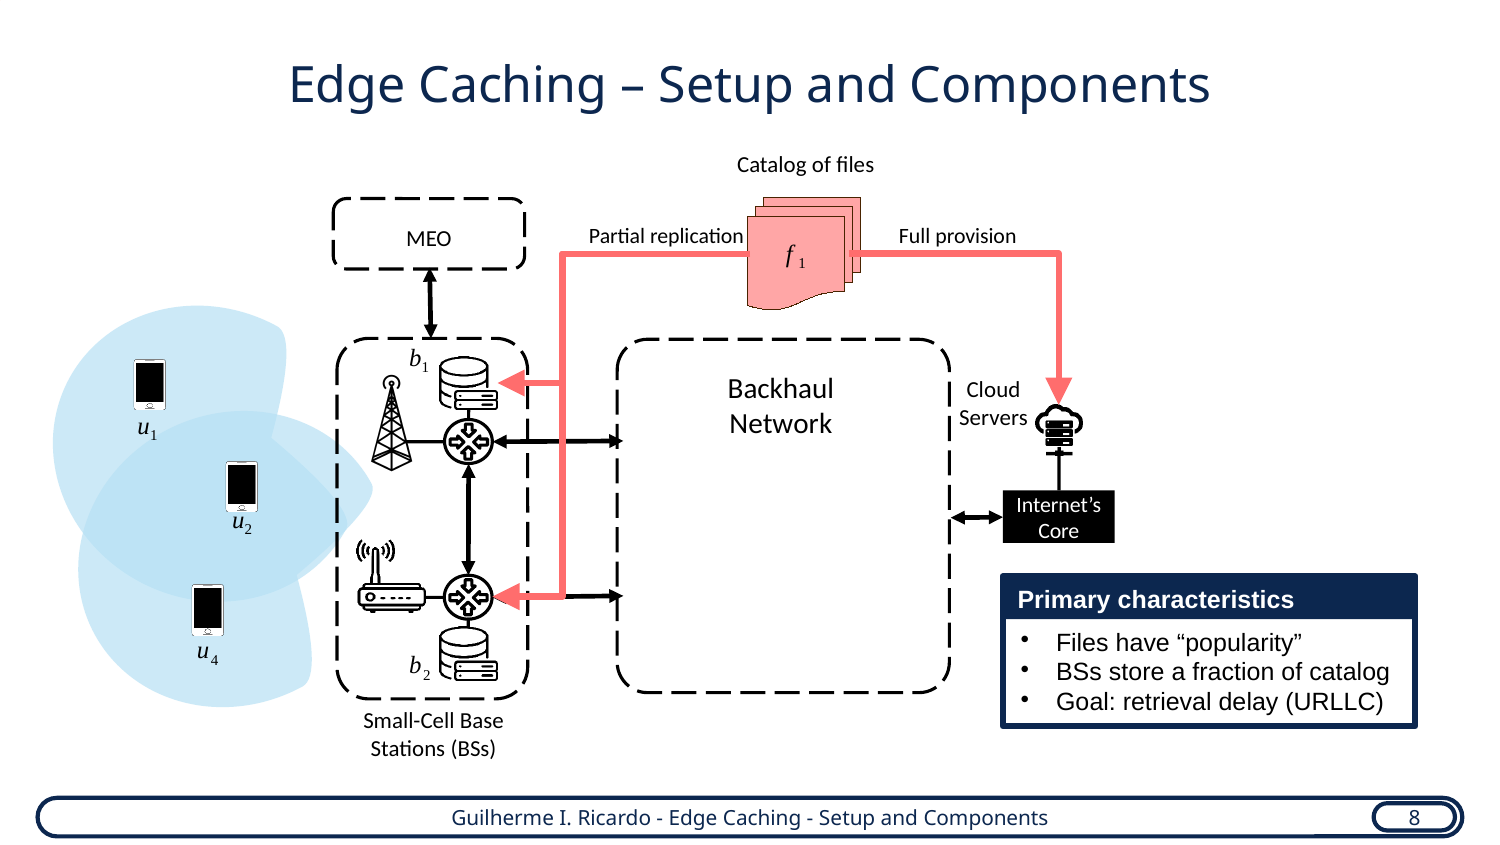

Catalog of files
Partial replication
Full provision
# Edge Caching – Setup and Components
MEO
Backhaul
Network
Cloud
Servers
Internet’s
Core
Files have “popularity”
BSs store a fraction of catalog
Goal: retrieval delay (URLLC)
Primary characteristics
Small-Cell Base Stations (BSs)
Guilherme I. Ricardo - Edge Caching - Setup and Components
8